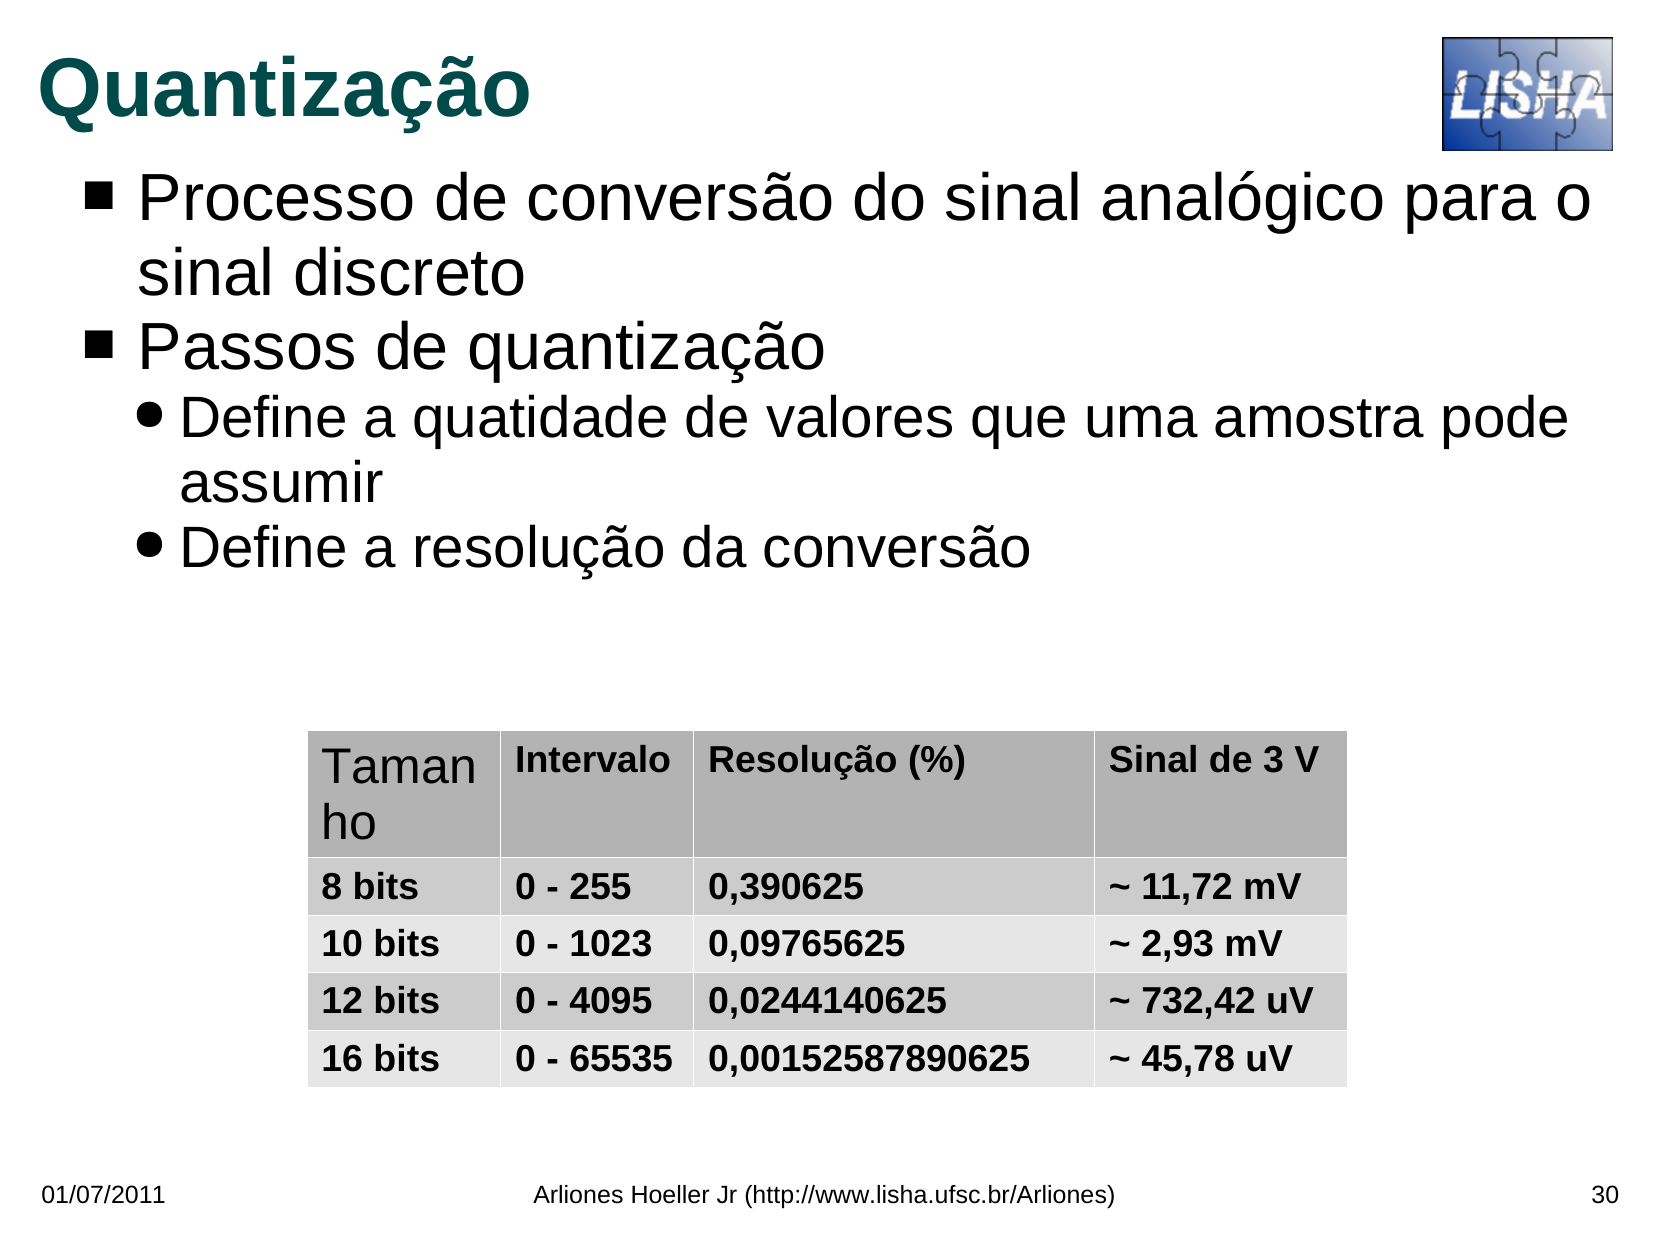

# Quantização
Processo de conversão do sinal analógico para o sinal discreto
Passos de quantização
Define a quatidade de valores que uma amostra pode assumir
Define a resolução da conversão
| Tamanho | Intervalo | Resolução (%) | Sinal de 3 V |
| --- | --- | --- | --- |
| 8 bits | 0 - 255 | 0,390625 | ~ 11,72 mV |
| 10 bits | 0 - 1023 | 0,09765625 | ~ 2,93 mV |
| 12 bits | 0 - 4095 | 0,0244140625 | ~ 732,42 uV |
| 16 bits | 0 - 65535 | 0,00152587890625 | ~ 45,78 uV |